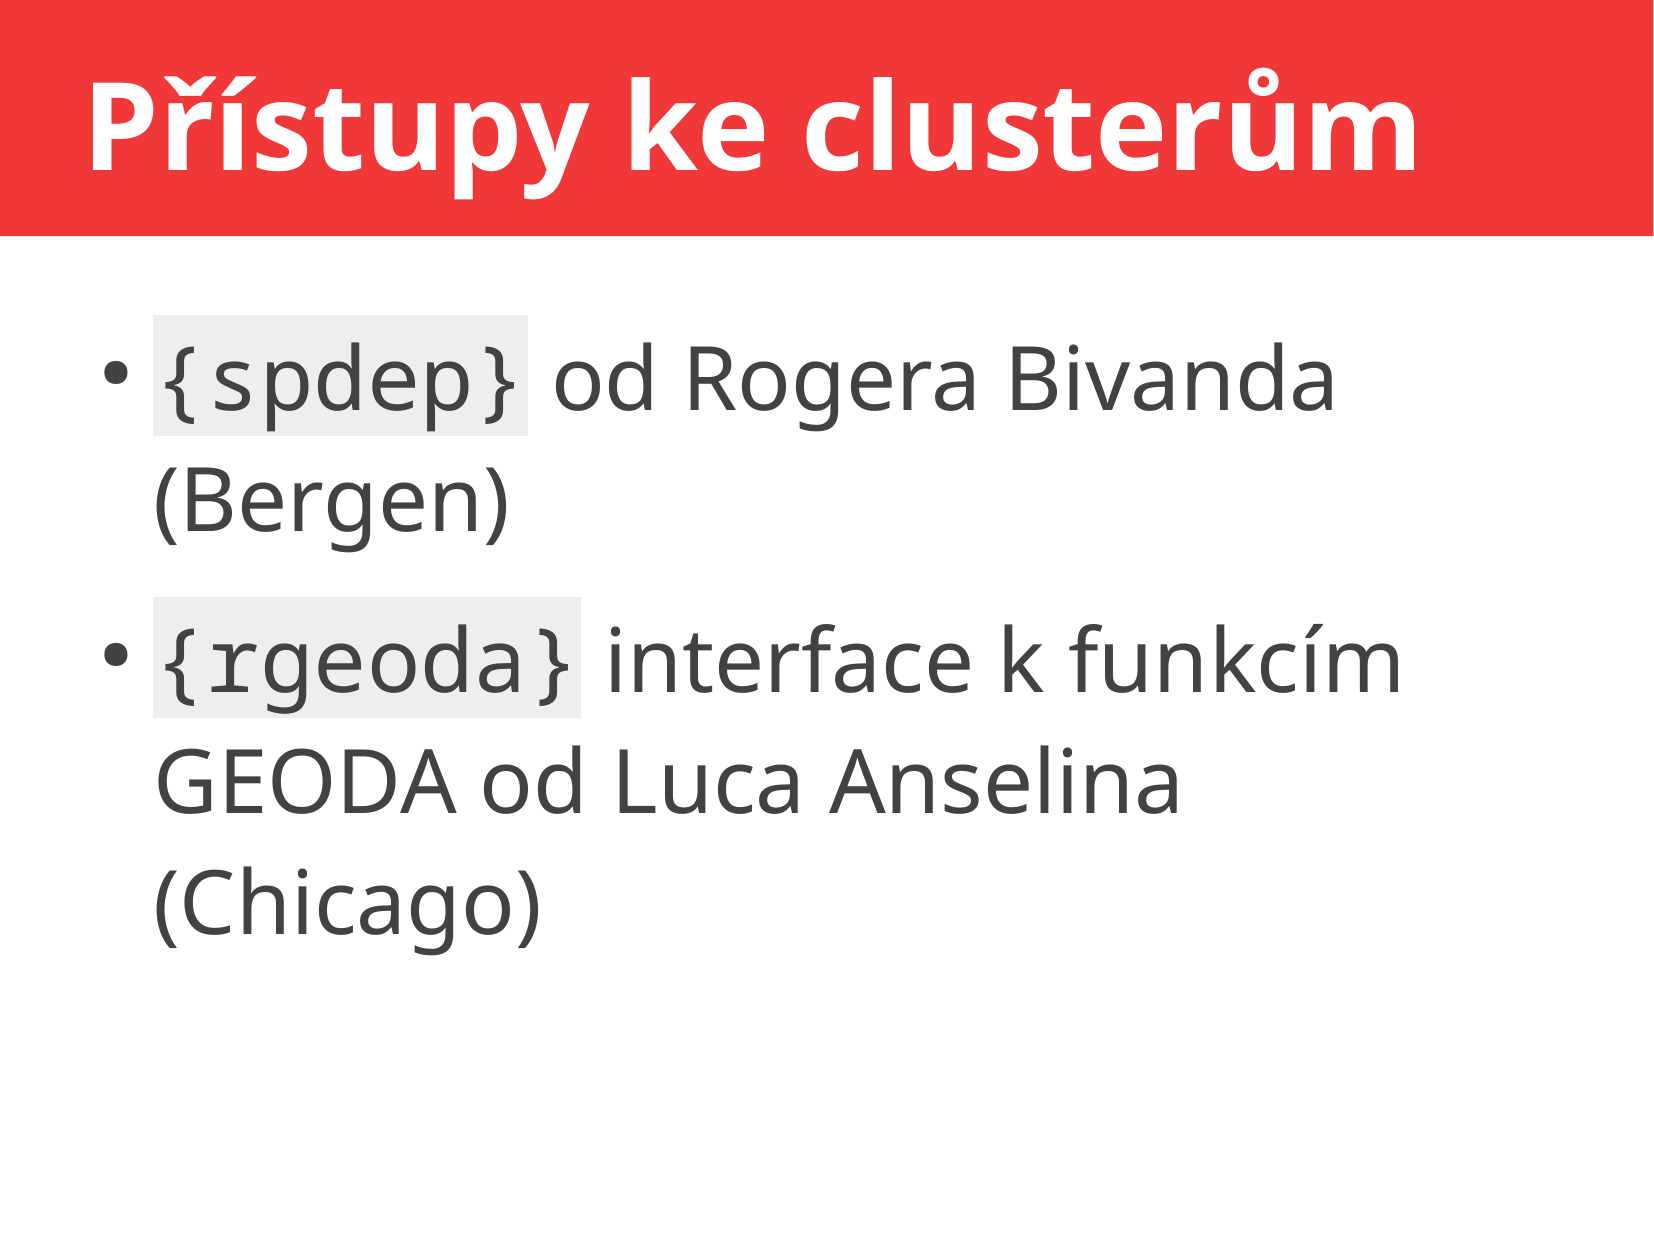

# Přístupy ke clusterům
{spdep} od Rogera Bivanda (Bergen)
{rgeoda} interface k funkcím GEODA od Luca Anselina (Chicago)